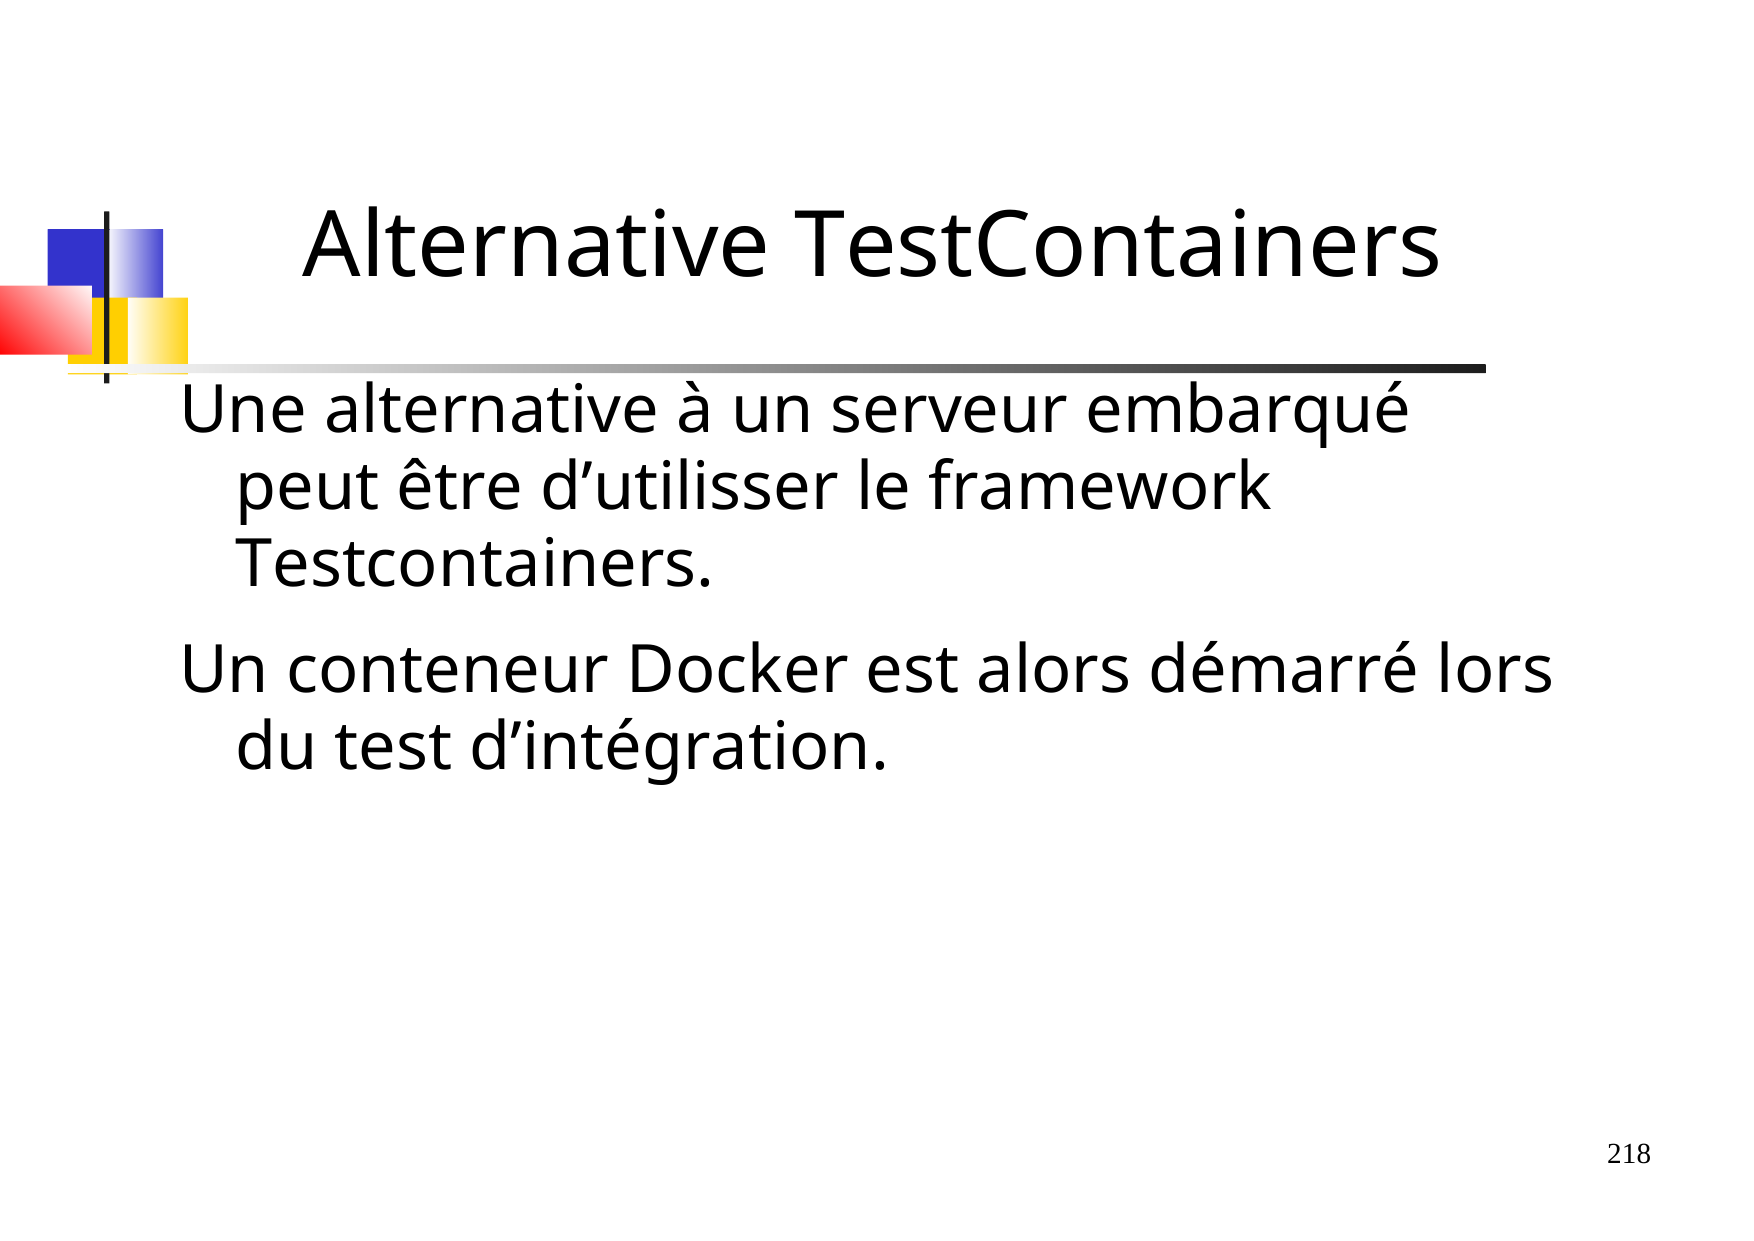

# Alternative TestContainers
Une alternative à un serveur embarqué peut être d’utilisser le framework Testcontainers.
Un conteneur Docker est alors démarré lors du test d’intégration.